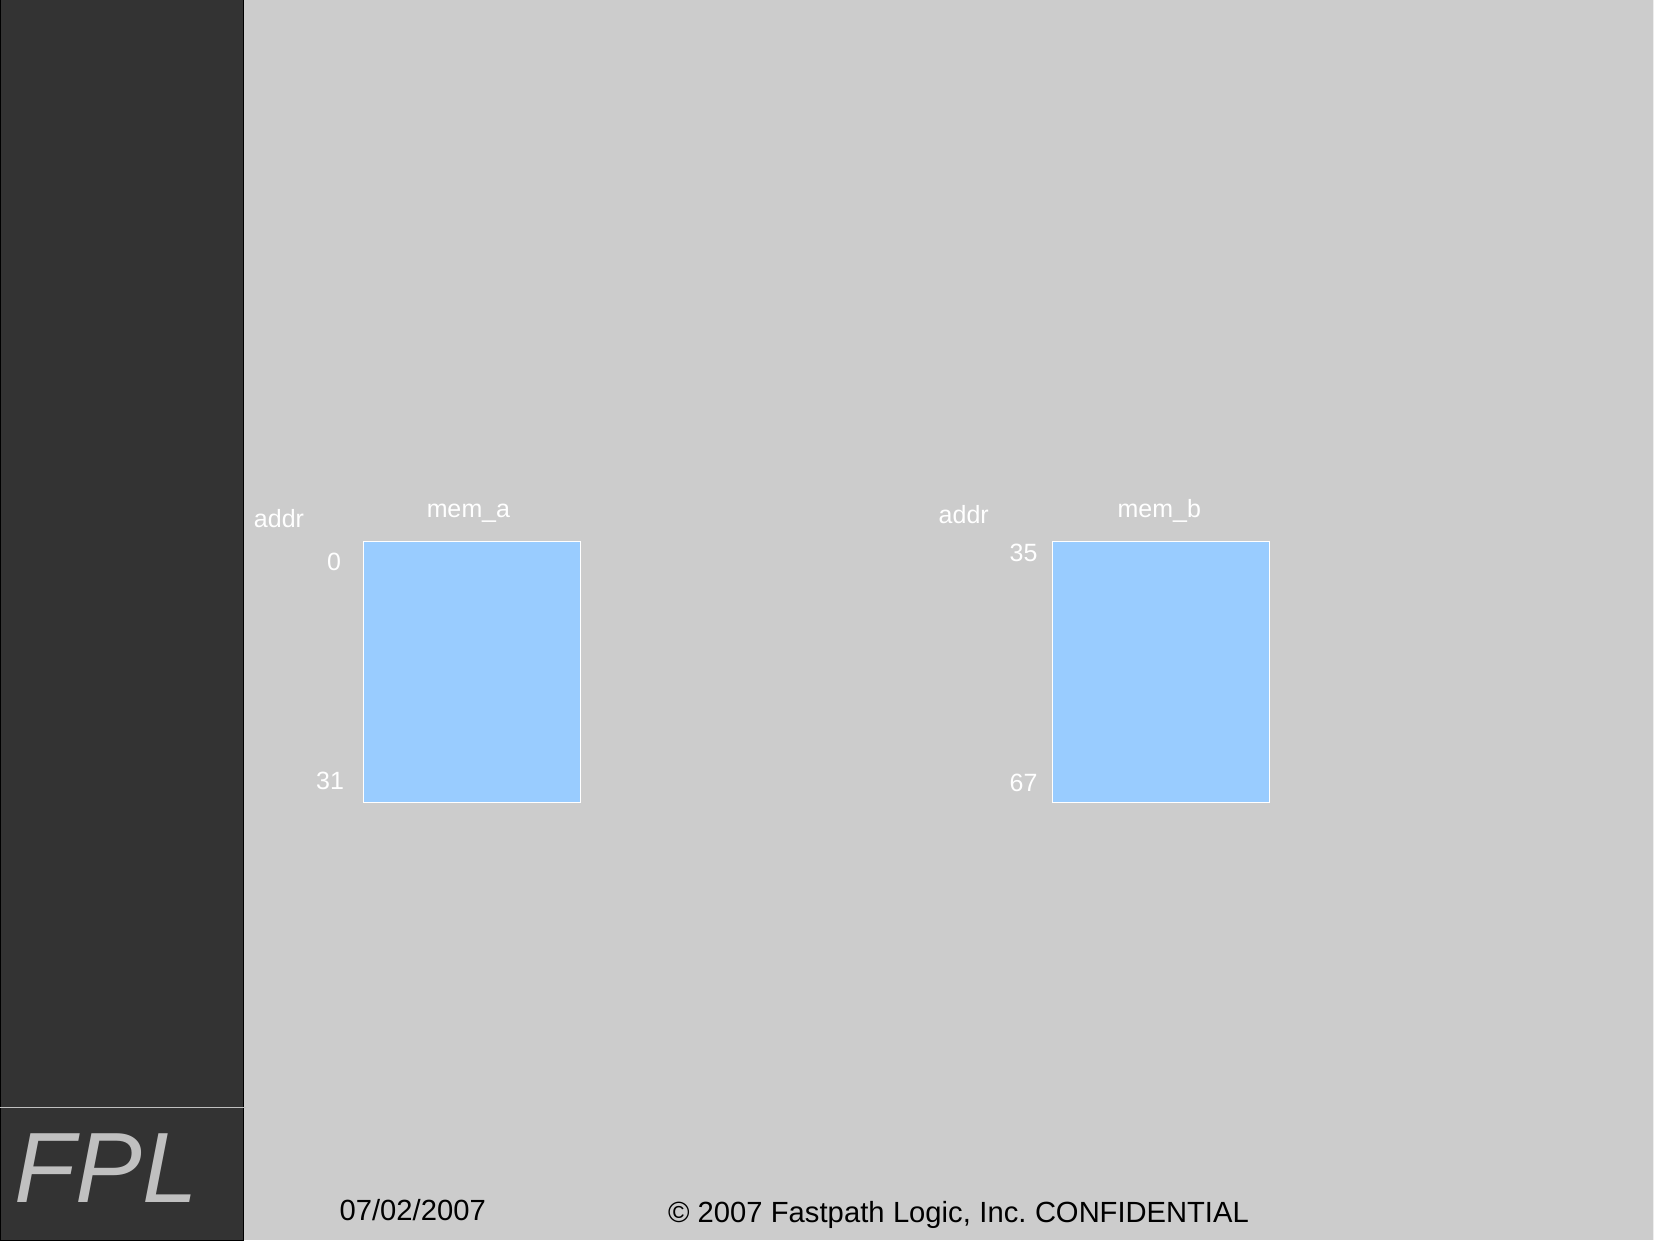

#
mem_a
mem_b
addr
addr
35
0
31
67
07/02/2007
© 2007 FASTPATH LOGIC INC.